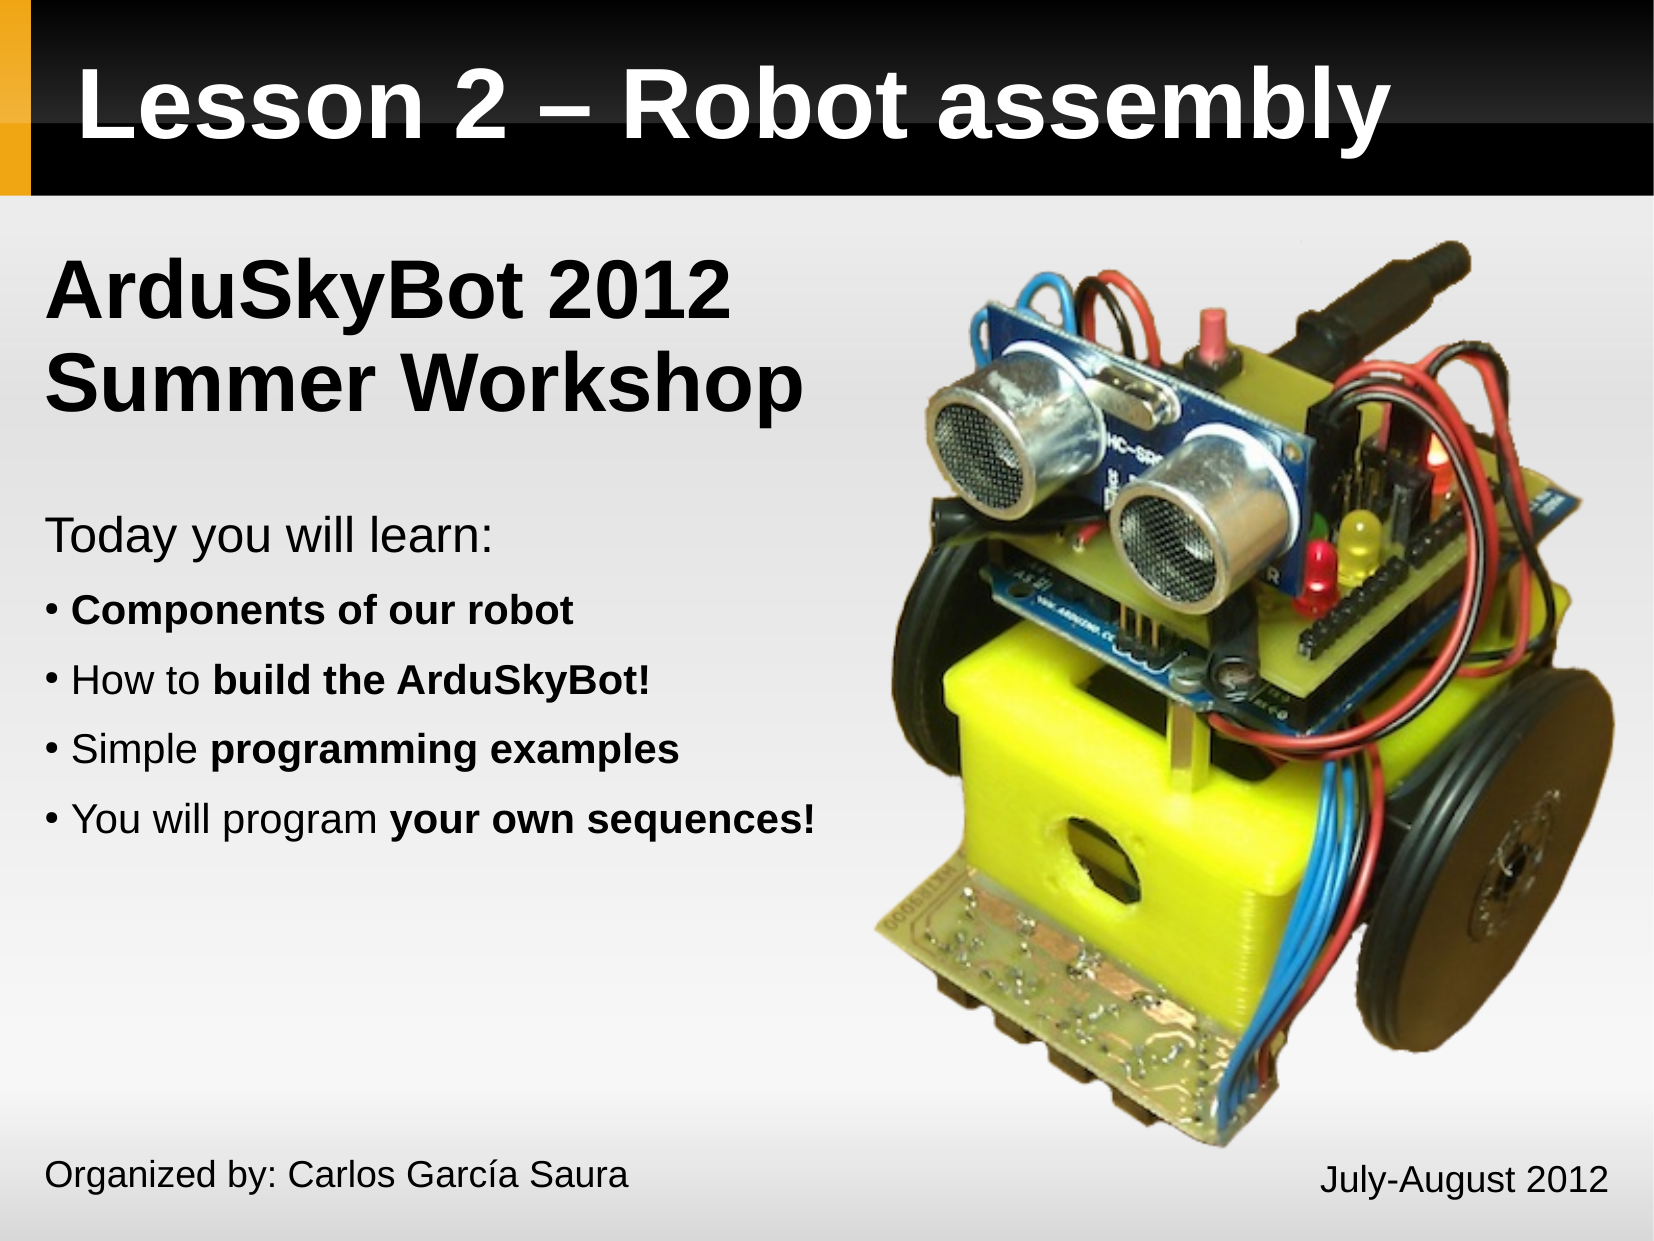

# Lesson 2 – Robot assembly
ArduSkyBot 2012 Summer Workshop
Today you will learn:
 Components of our robot
 How to build the ArduSkyBot!
 Simple programming examples
 You will program your own sequences!
Organized by: Carlos García Saura
July-August 2012